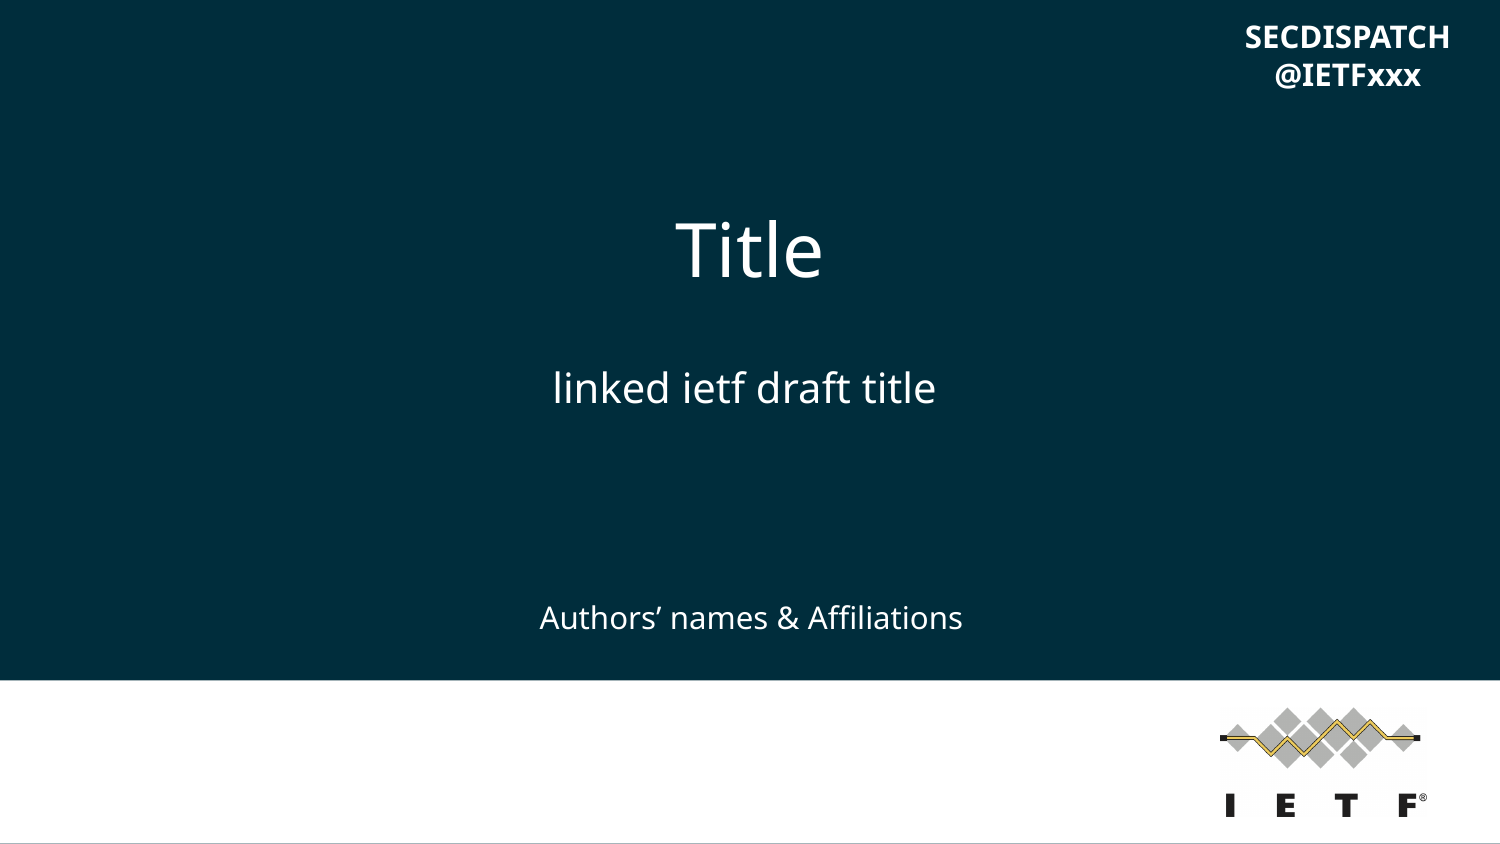

SECDISPATCH @IETFxxx
# Title
linked ietf draft title
Authors’ names & Affiliations